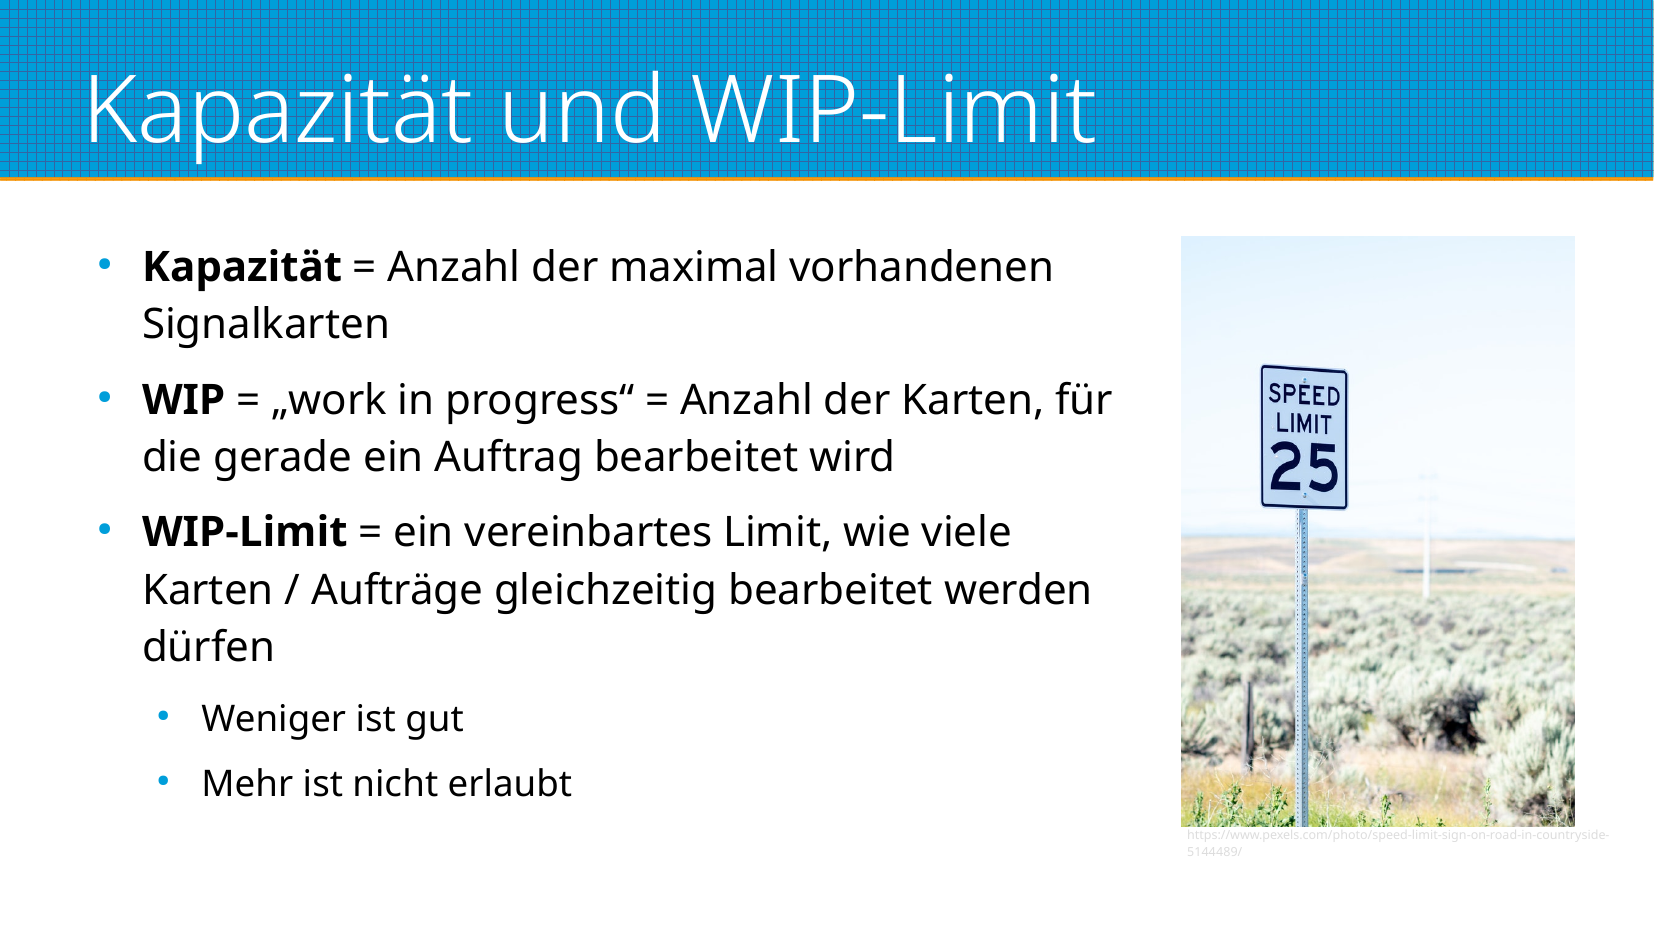

# Kapazität und WIP-Limit
Kapazität = Anzahl der maximal vorhandenen Signalkarten
WIP = „work in progress“ = Anzahl der Karten, für die gerade ein Auftrag bearbeitet wird
WIP-Limit = ein vereinbartes Limit, wie viele Karten / Aufträge gleichzeitig bearbeitet werden dürfen
Weniger ist gut
Mehr ist nicht erlaubt
https://www.pexels.com/photo/speed-limit-sign-on-road-in-countryside-5144489/